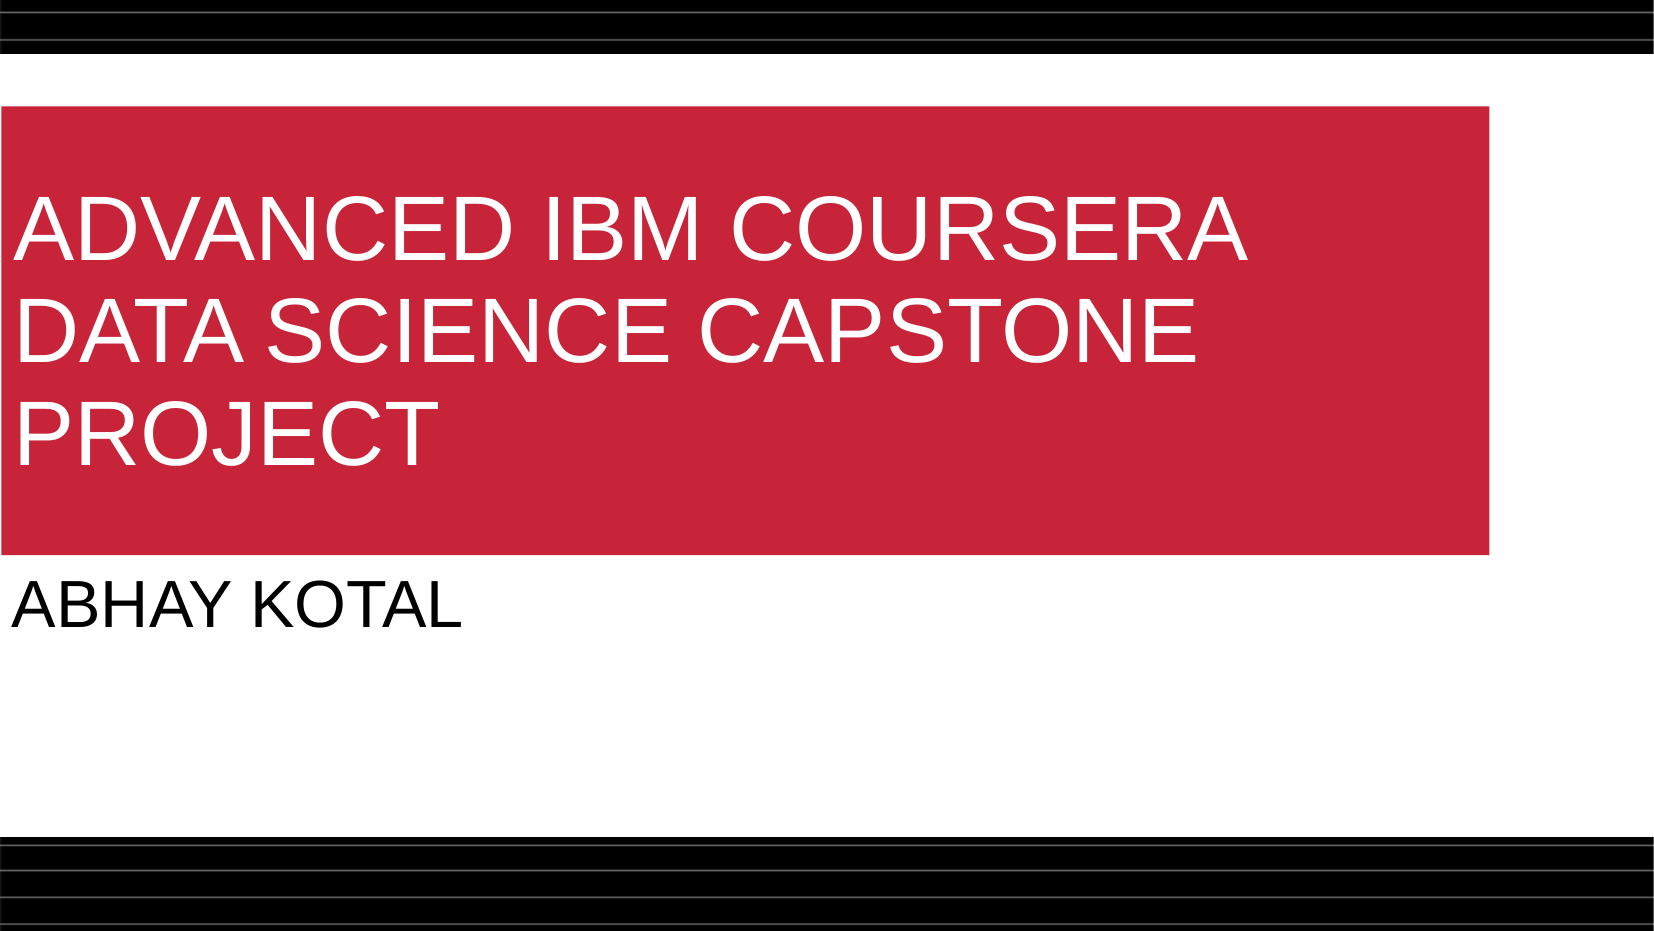

# ADVANCED IBM COURSERA DATA SCIENCE CAPSTONE PROJECT
ABHAY KOTAL